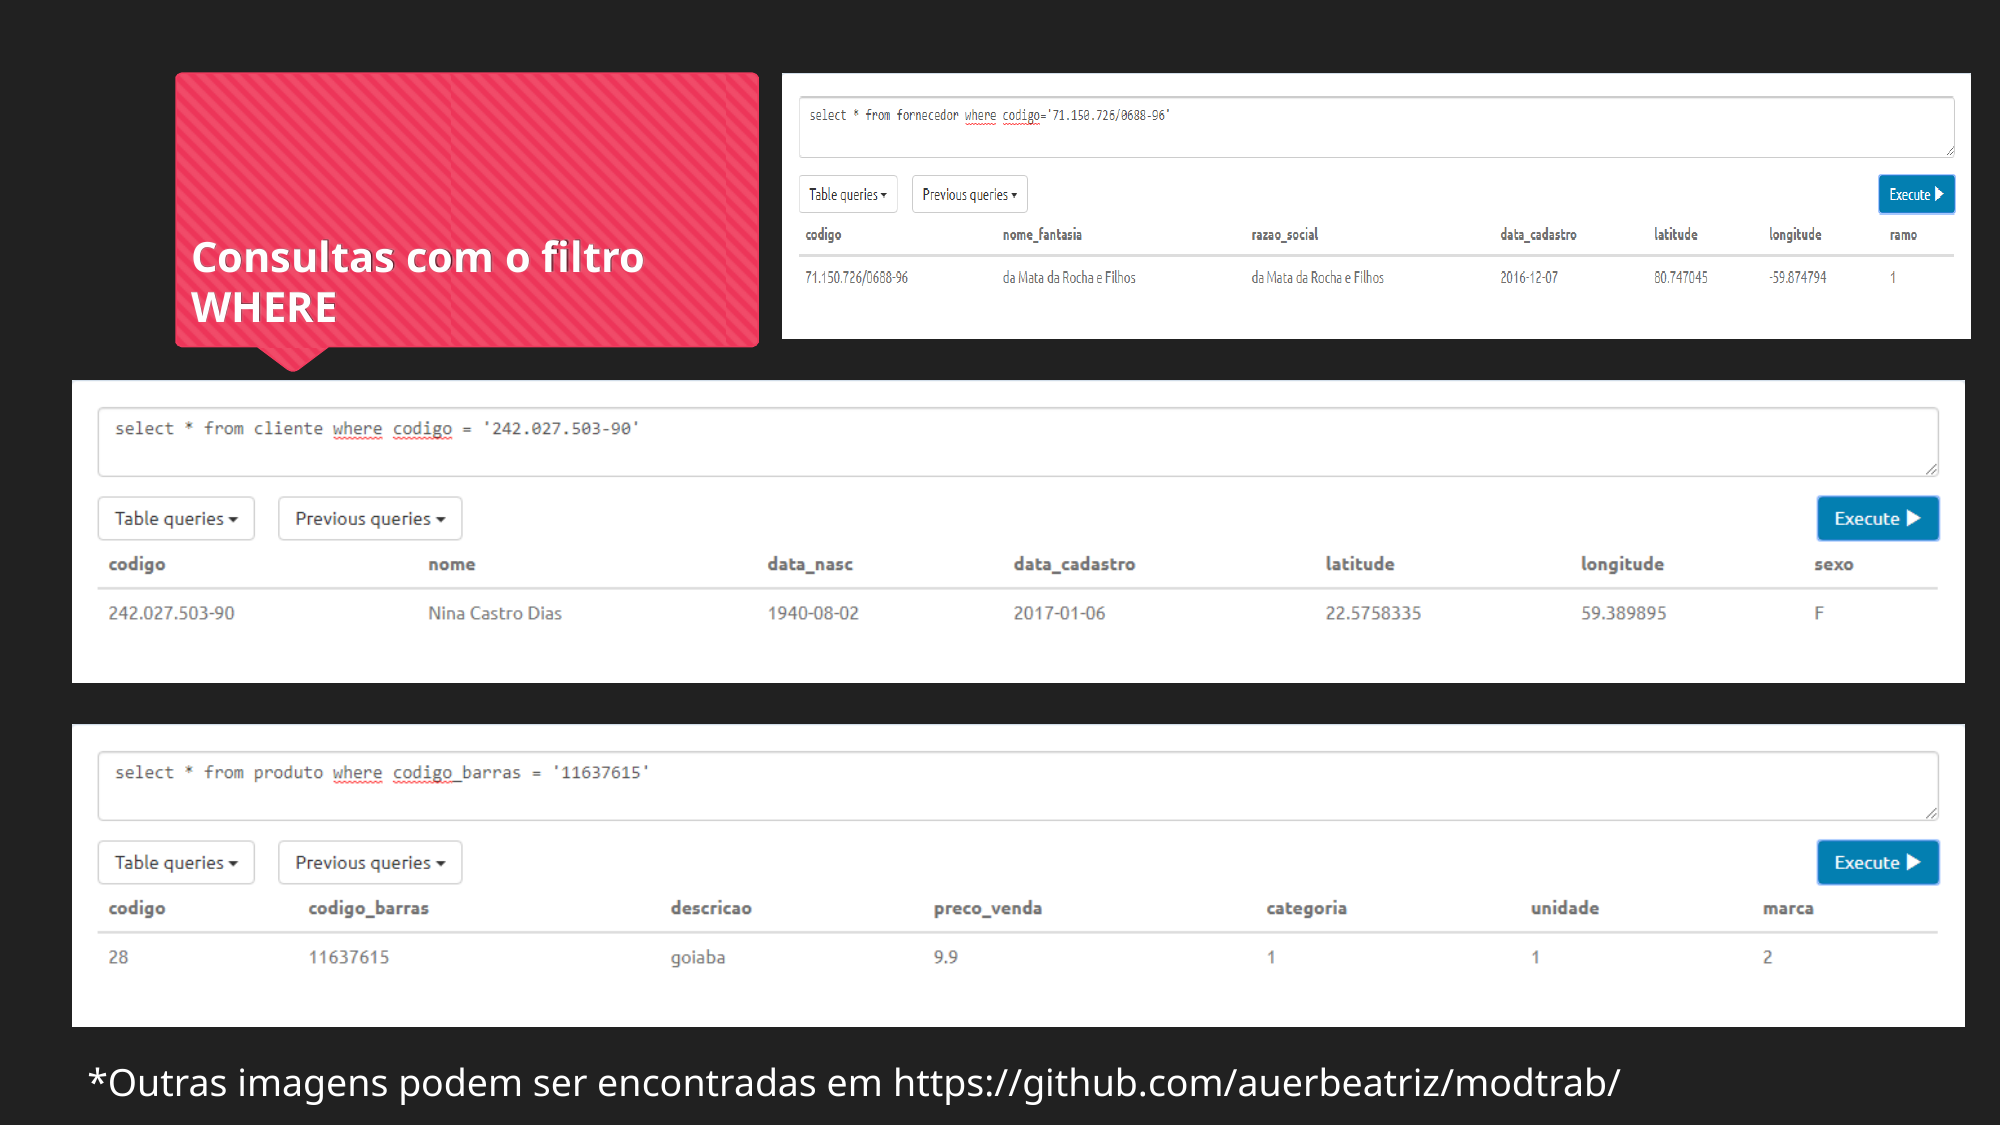

# Consultas com o filtro WHERE
*Outras imagens podem ser encontradas em https://github.com/auerbeatriz/modtrab/